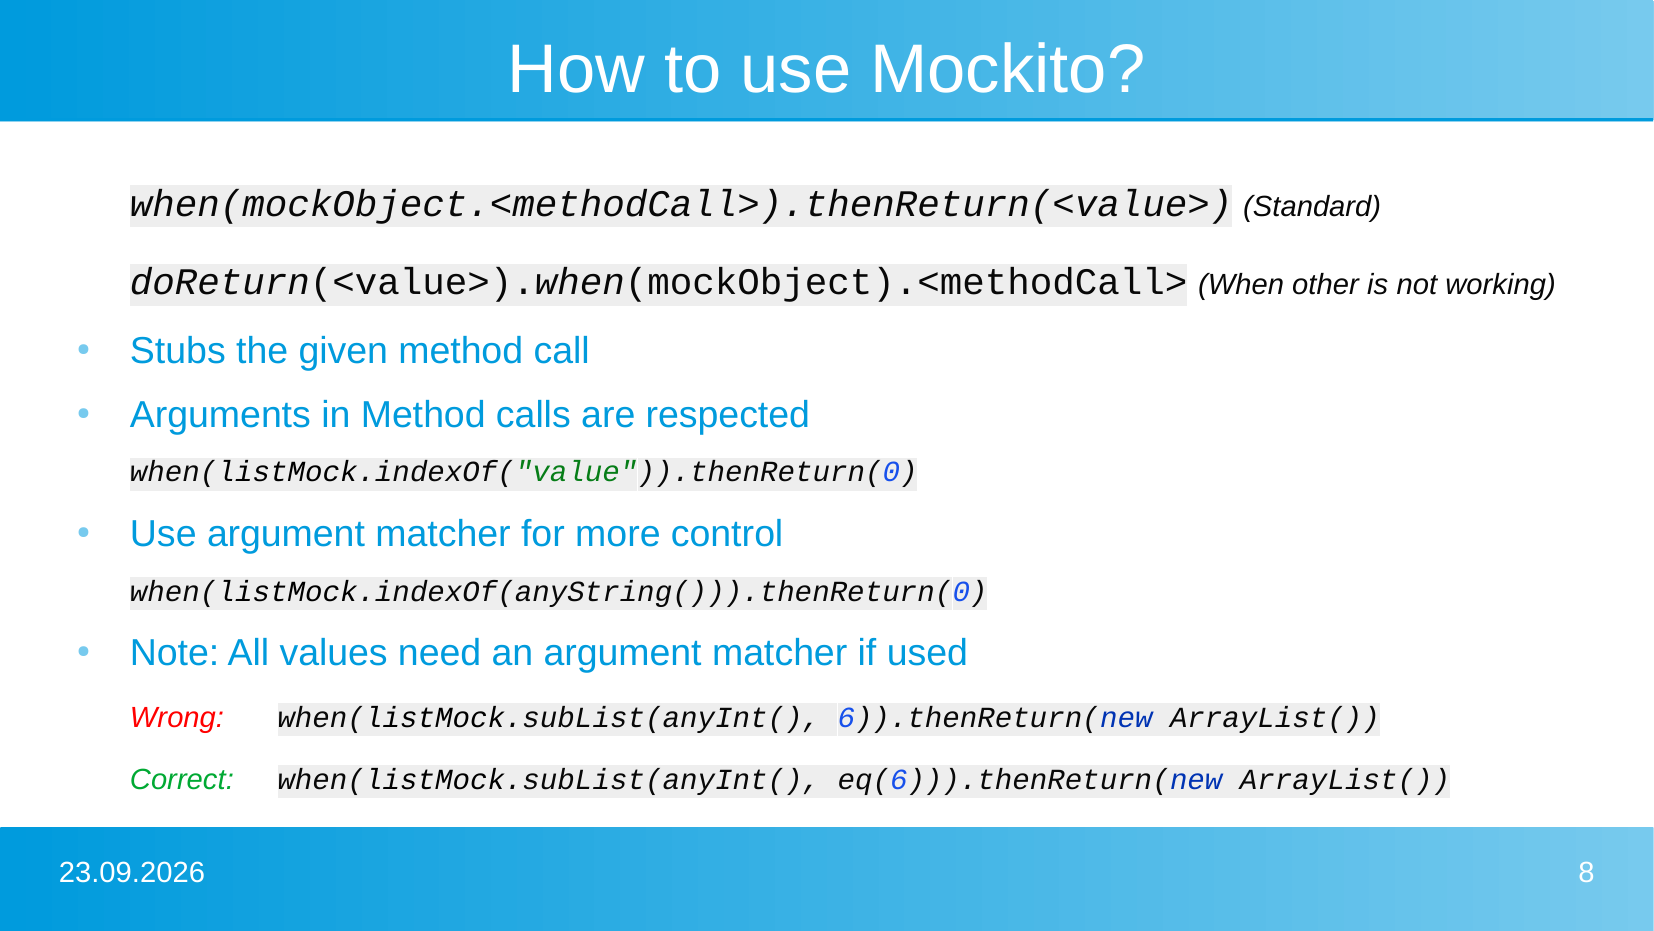

# How to use Mockito?
when(mockObject.<methodCall>).thenReturn(<value>) (Standard)
doReturn(<value>).when(mockObject).<methodCall> (When other is not working)
Stubs the given method call
Arguments in Method calls are respected
when(listMock.indexOf("value")).thenReturn(0)
Use argument matcher for more control
when(listMock.indexOf(anyString())).thenReturn(0)
Note: All values need an argument matcher if used
Wrong:	when(listMock.subList(anyInt(), 6)).thenReturn(new ArrayList())
Correct:	when(listMock.subList(anyInt(), eq(6))).thenReturn(new ArrayList())
8